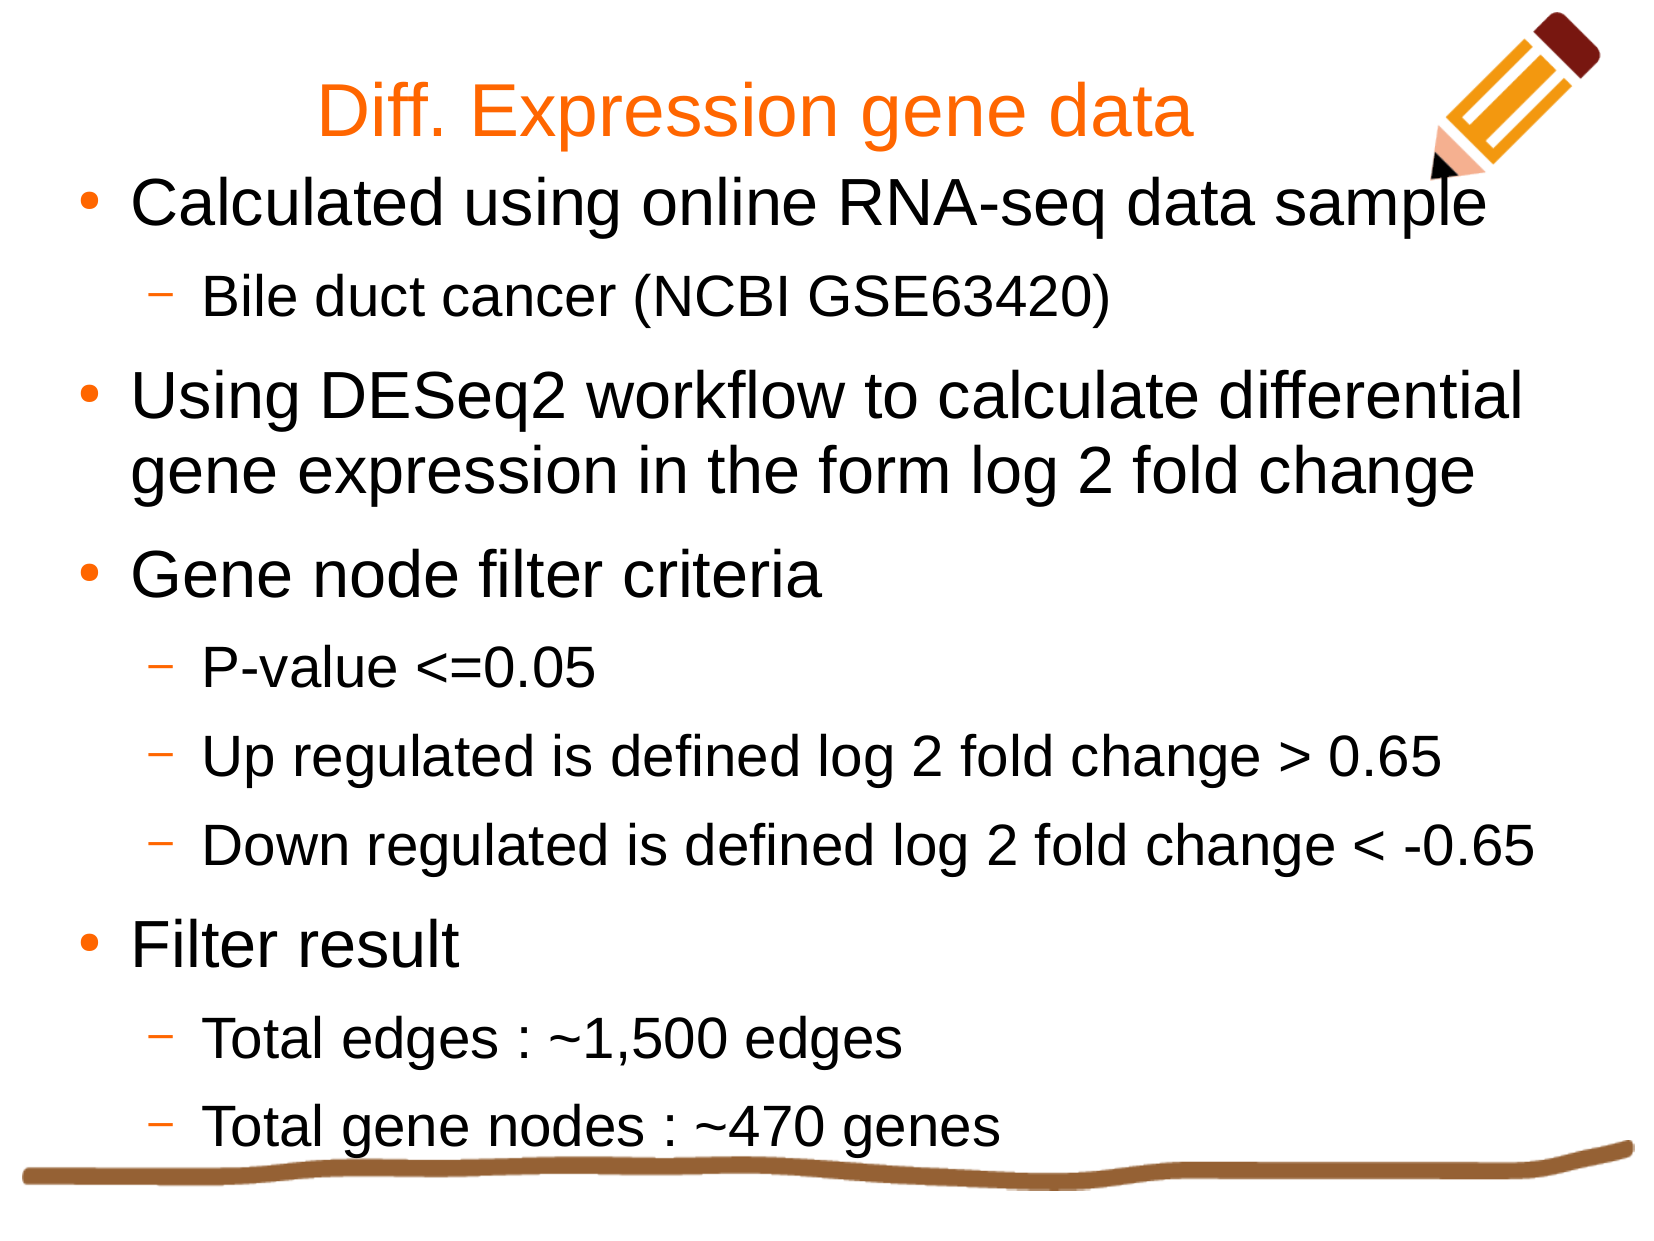

# Diff. Expression gene data
Calculated using online RNA-seq data sample
Bile duct cancer (NCBI GSE63420)
Using DESeq2 workflow to calculate differential gene expression in the form log 2 fold change
Gene node filter criteria
P-value <=0.05
Up regulated is defined log 2 fold change > 0.65
Down regulated is defined log 2 fold change < -0.65
Filter result
Total edges : ~1,500 edges
Total gene nodes : ~470 genes